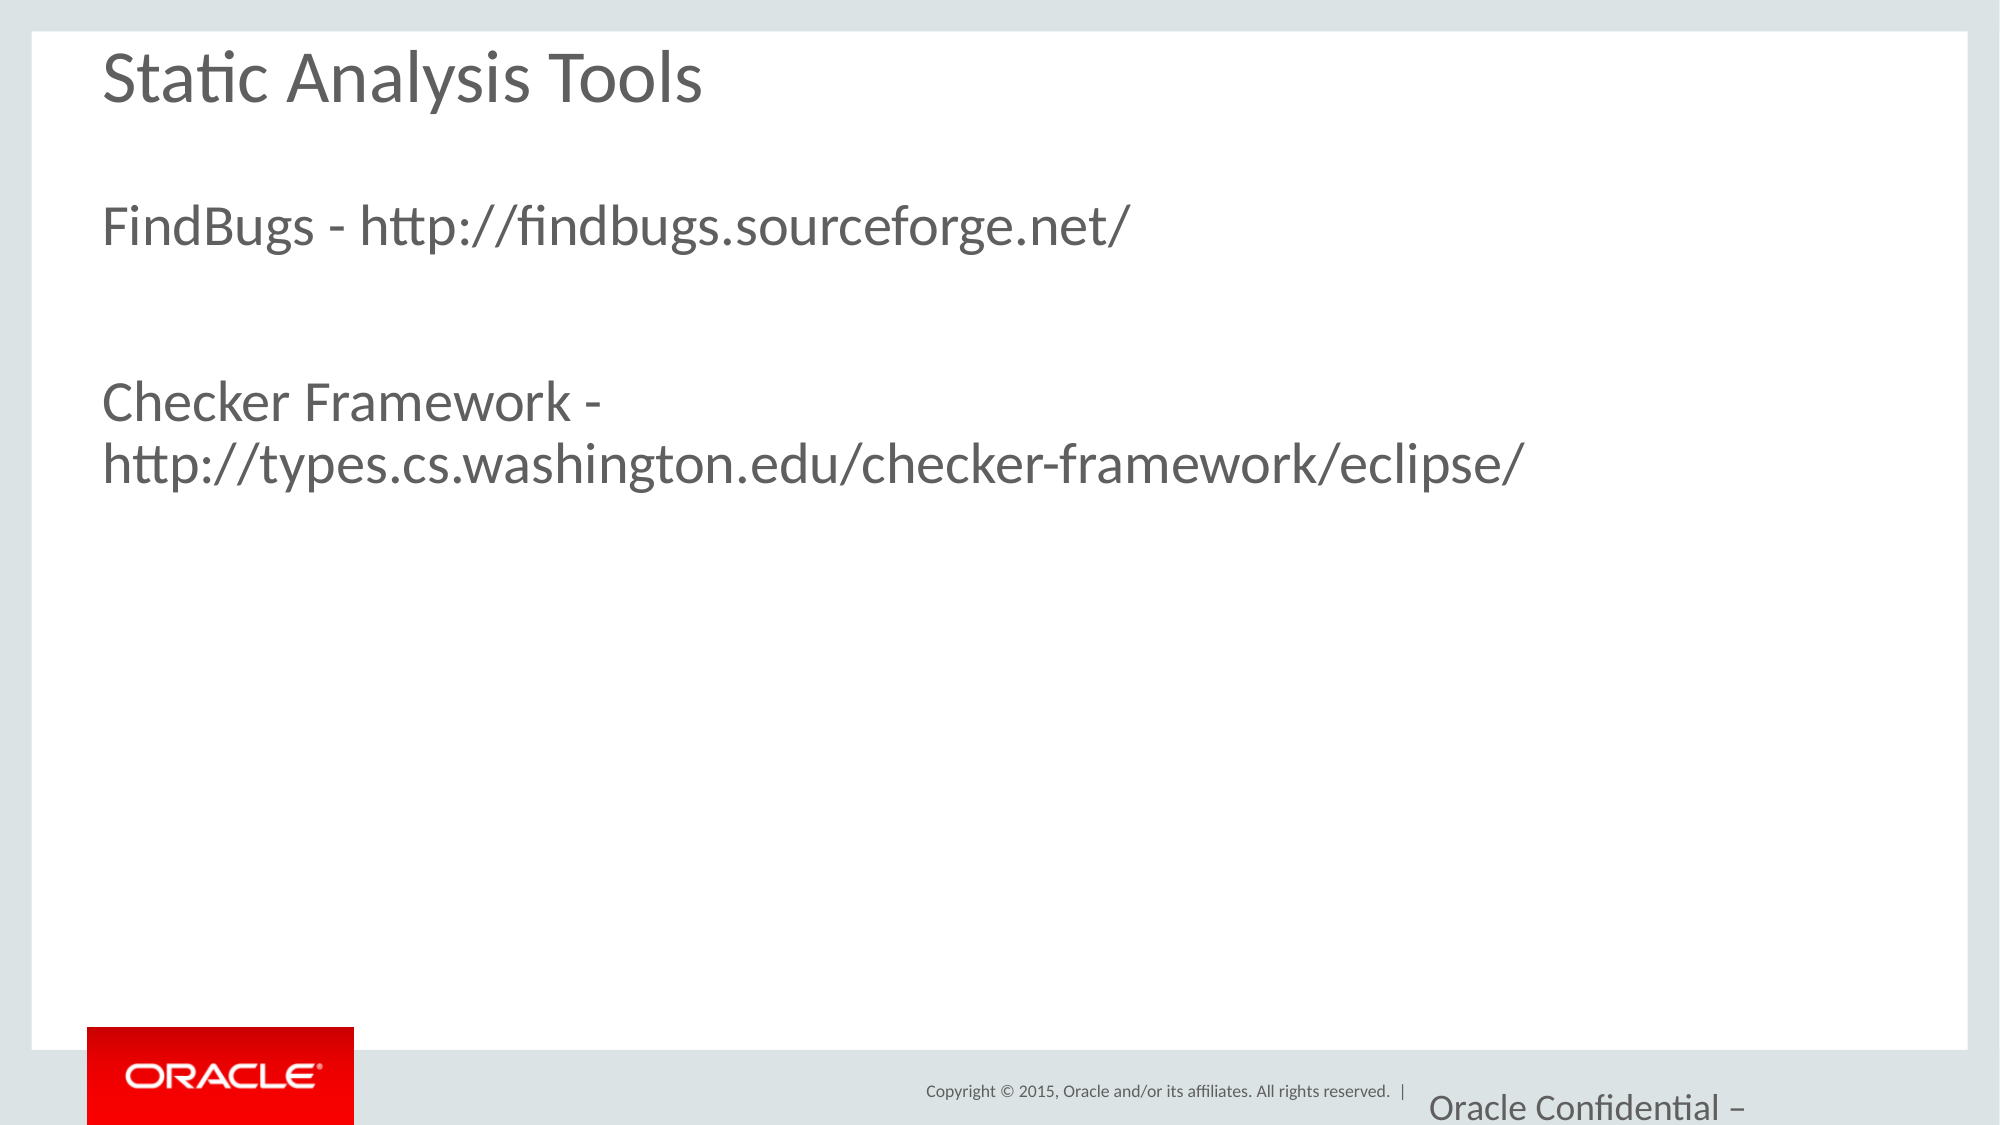

# Static Analysis Tools
FindBugs - http://findbugs.sourceforge.net/
Checker Framework - http://types.cs.washington.edu/checker-framework/eclipse/
Oracle Confidential – Restricted